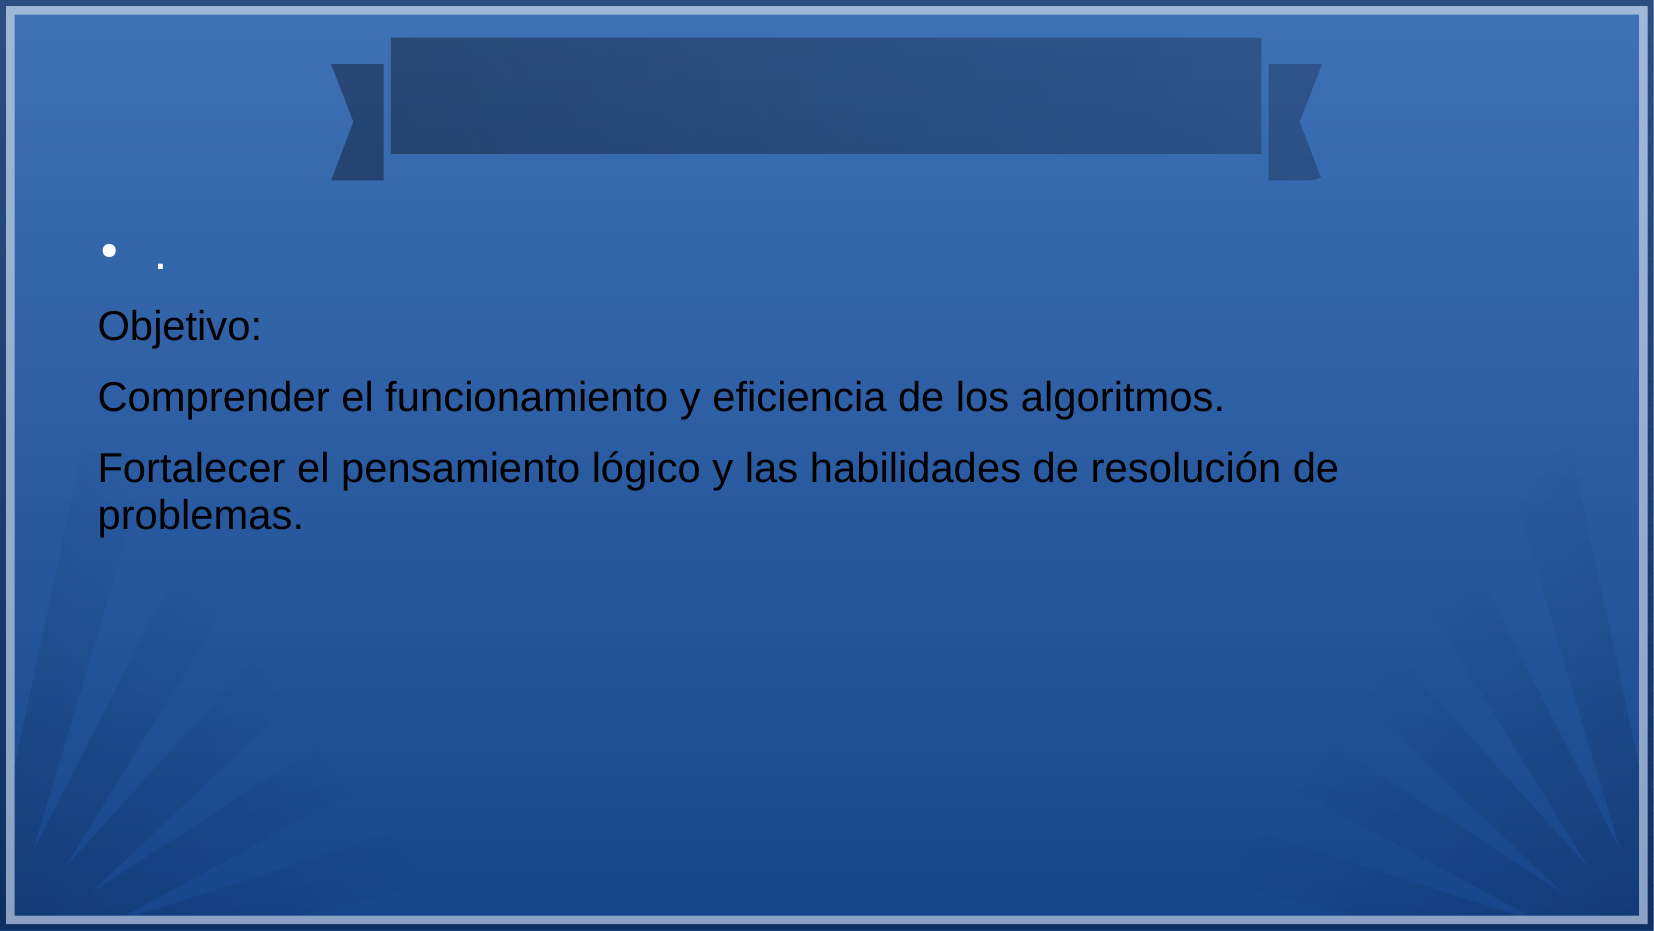

#
.
Objetivo:
Comprender el funcionamiento y eficiencia de los algoritmos.
Fortalecer el pensamiento lógico y las habilidades de resolución de problemas.